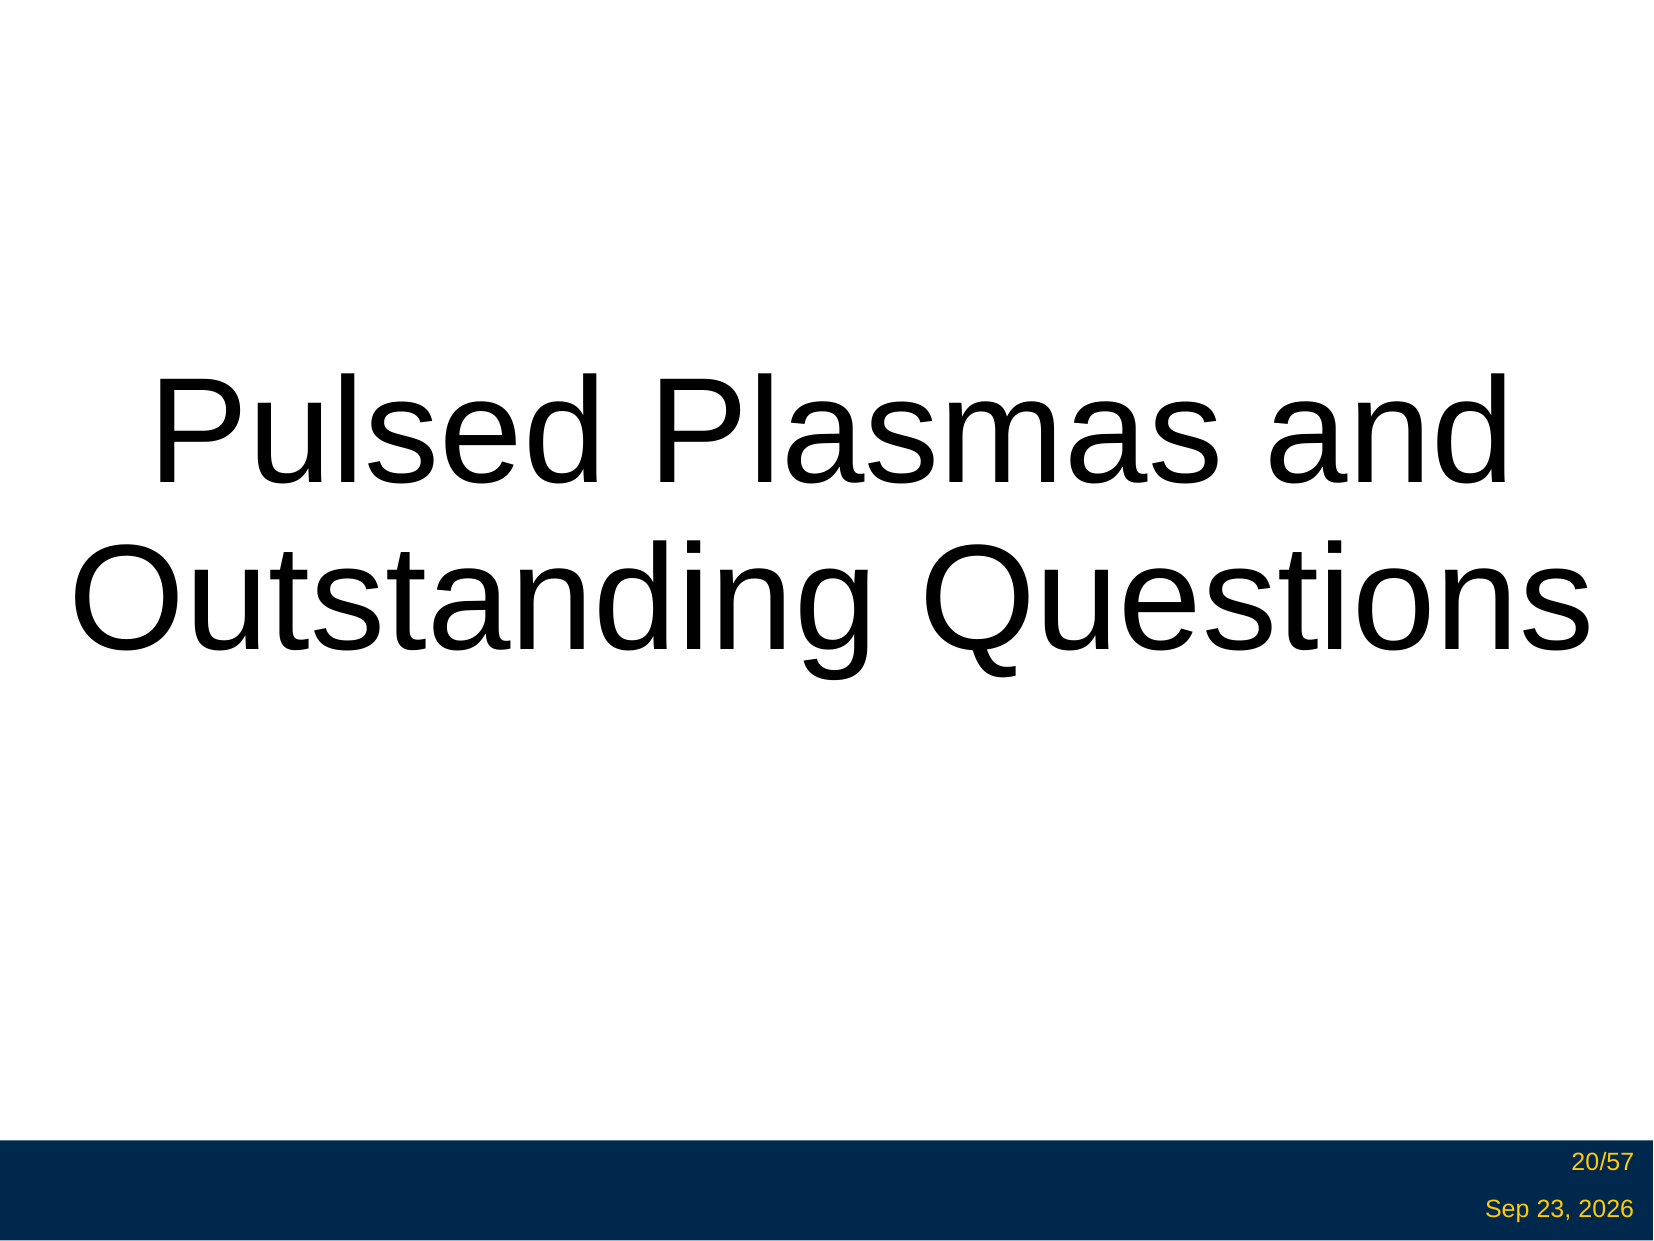

Pulsed Plasmas and
Outstanding Questions
#
20